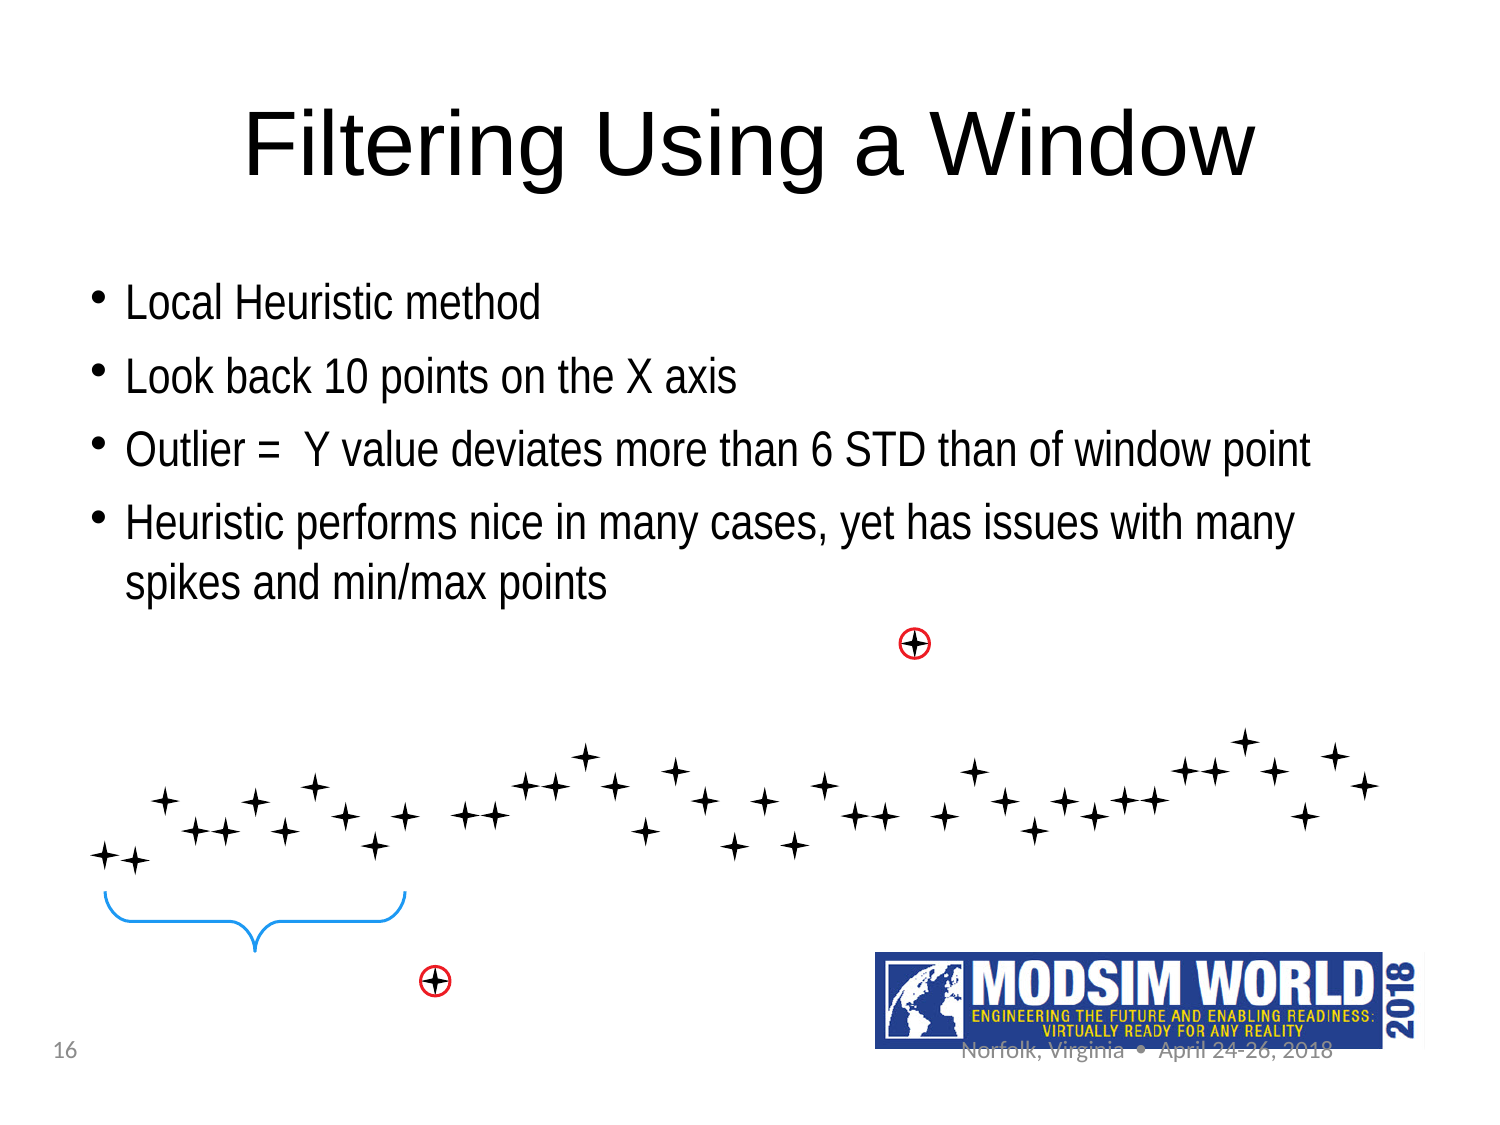

Filtering Using a Window
Local Heuristic method
Look back 10 points on the X axis
Outlier = Y value deviates more than 6 STD than of window point
Heuristic performs nice in many cases, yet has issues with many spikes and min/max points
Norfolk, Virginia  April 24-26, 2018